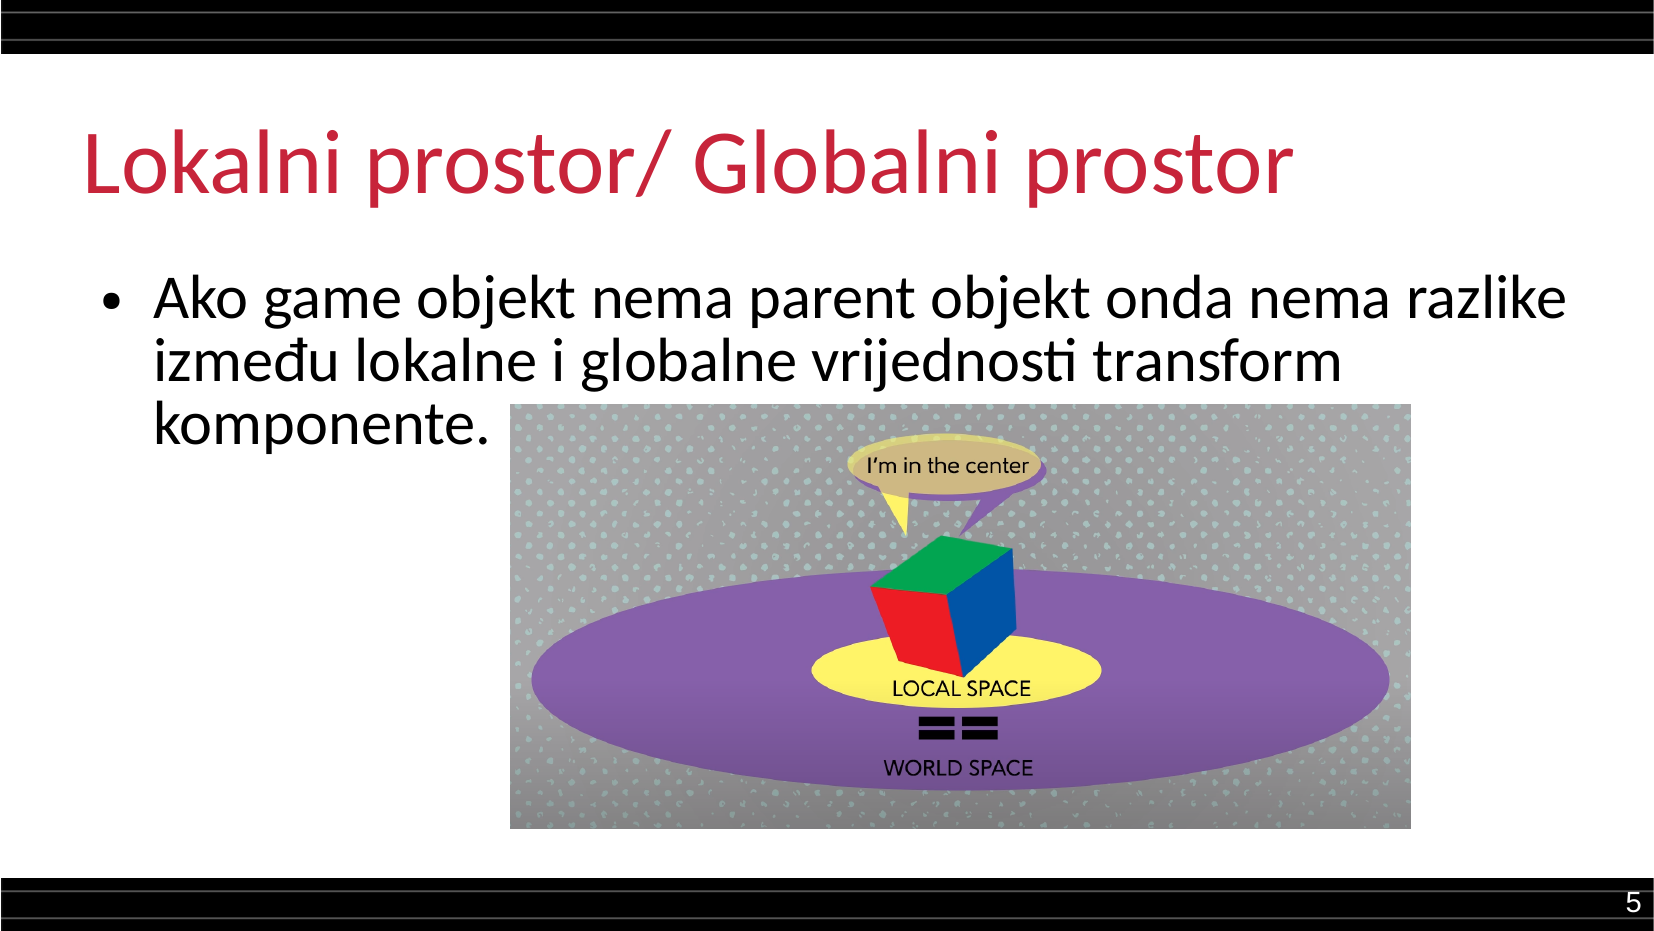

# Lokalni prostor/ Globalni prostor
Ako game objekt nema parent objekt onda nema razlike između lokalne i globalne vrijednosti transform komponente.